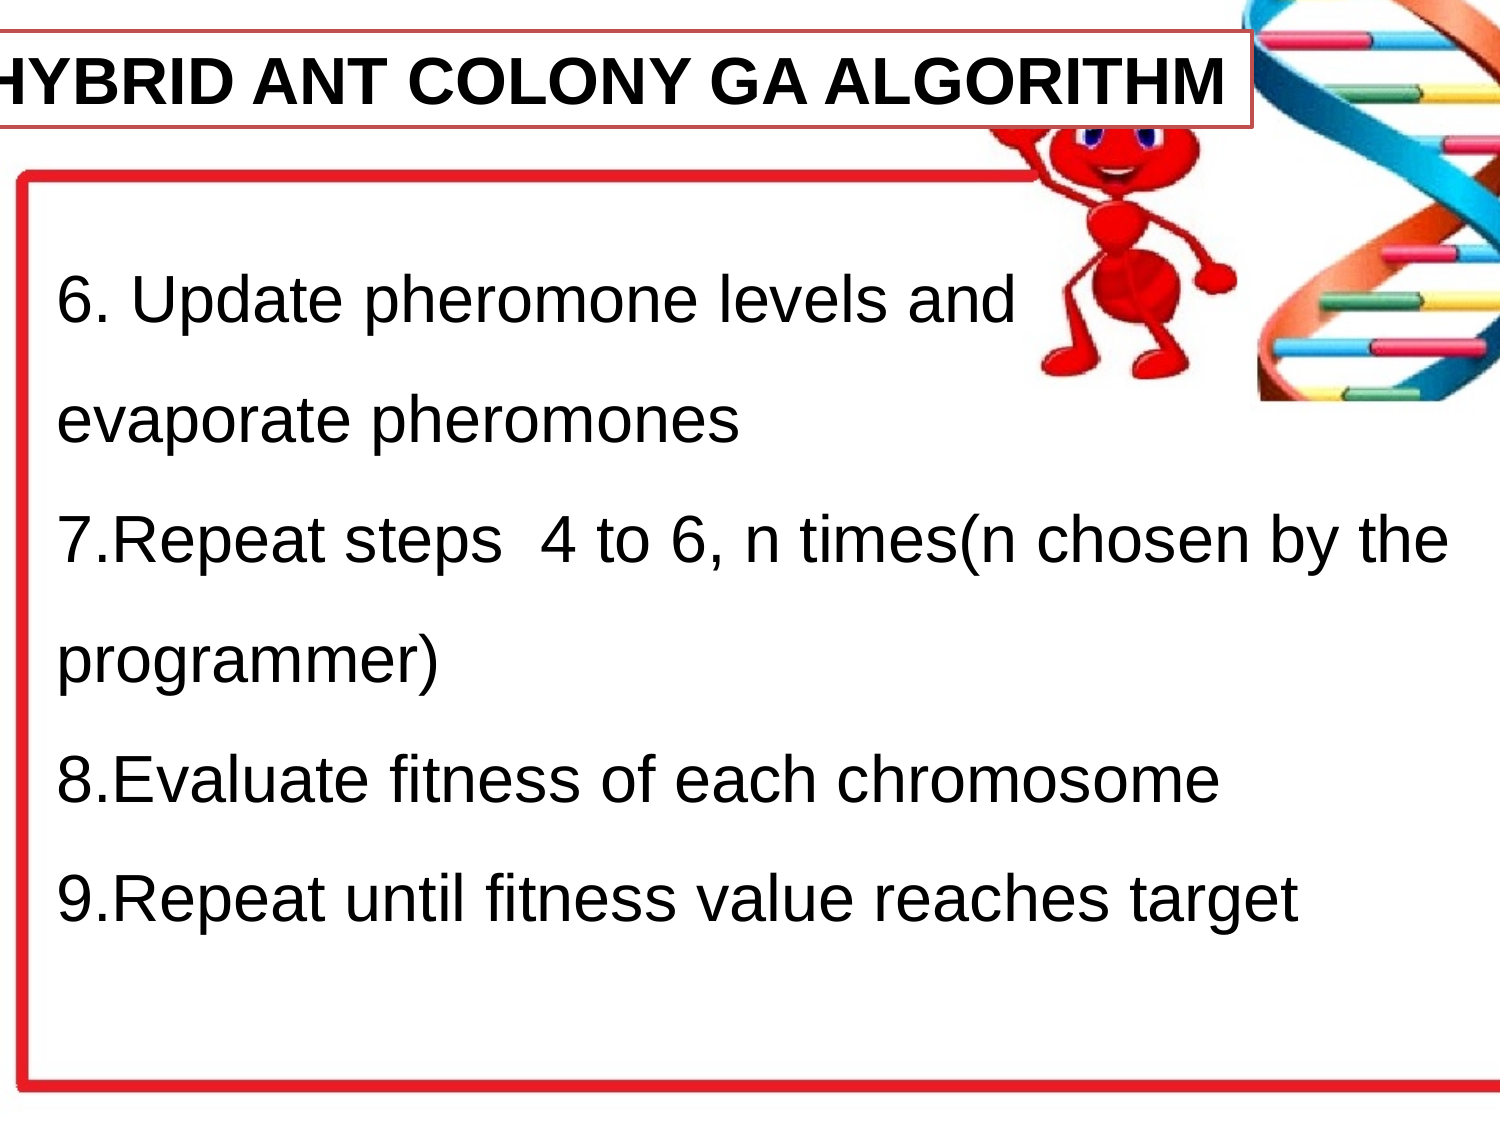

HYBRID ANT COLONY GA ALGORITHM
6. Update pheromone levels and
evaporate pheromones
7.Repeat steps 4 to 6, n times(n chosen by the programmer)
8.Evaluate fitness of each chromosome
9.Repeat until fitness value reaches target
#